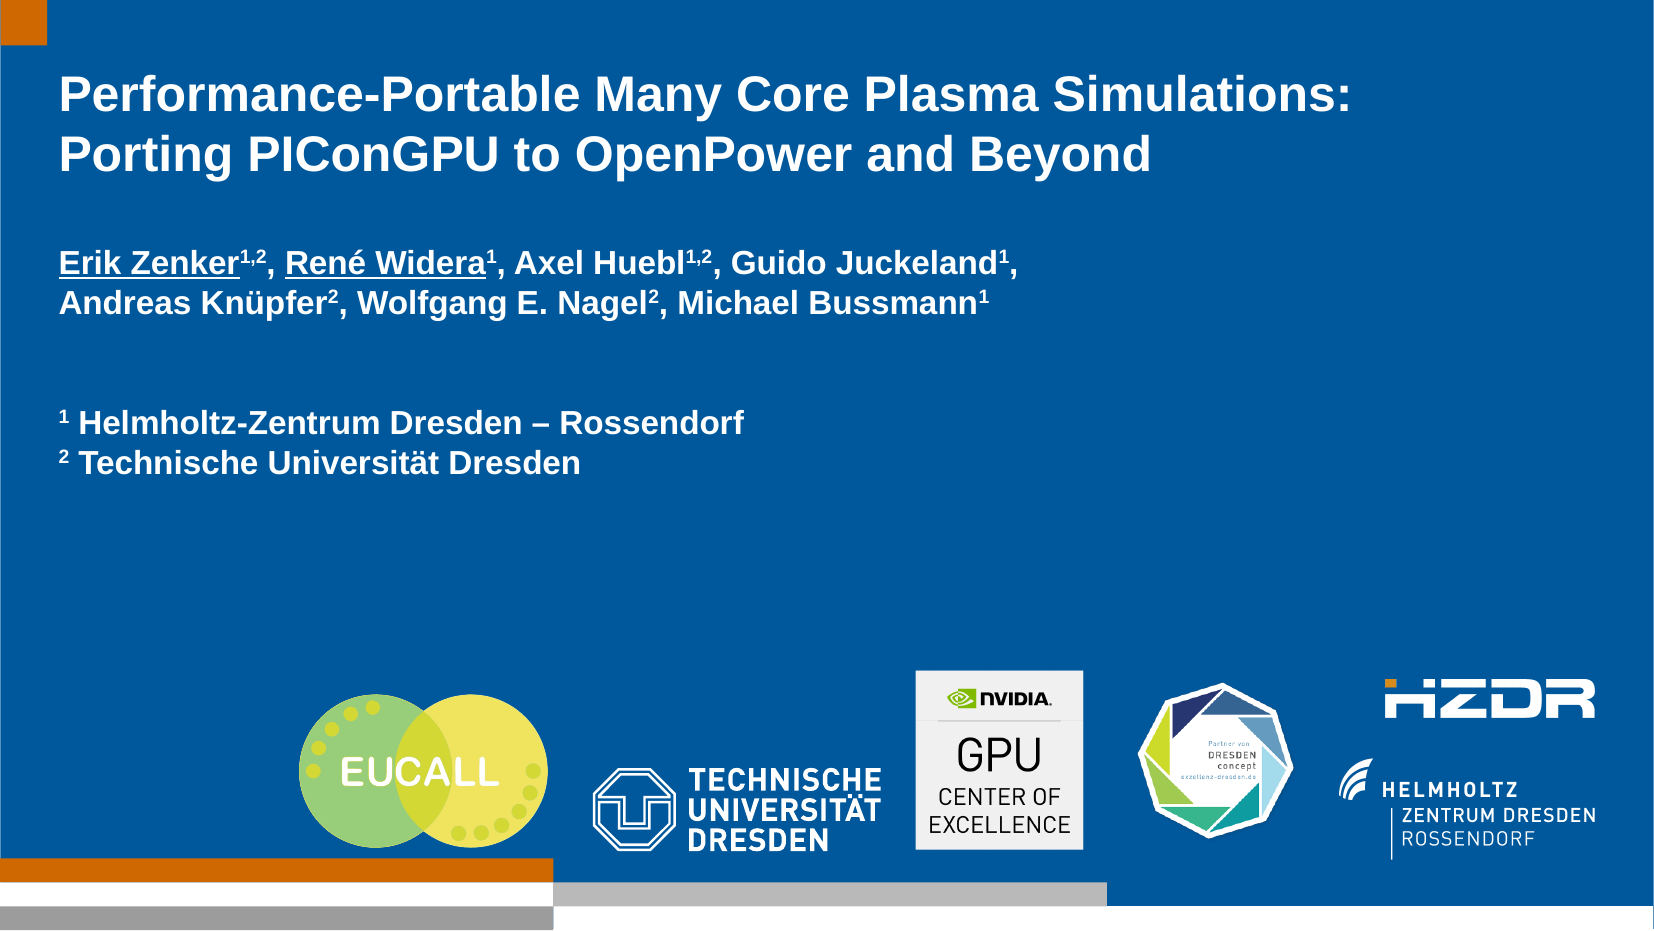

Performance-Portable Many Core Plasma Simulations: Porting PIConGPU to OpenPower and Beyond
Erik Zenker1,2, René Widera1, Axel Huebl1,2, Guido Juckeland1,
Andreas Knüpfer2, Wolfgang E. Nagel2, Michael Bussmann1
1 Helmholtz-Zentrum Dresden – Rossendorf
2 Technische Universität Dresden